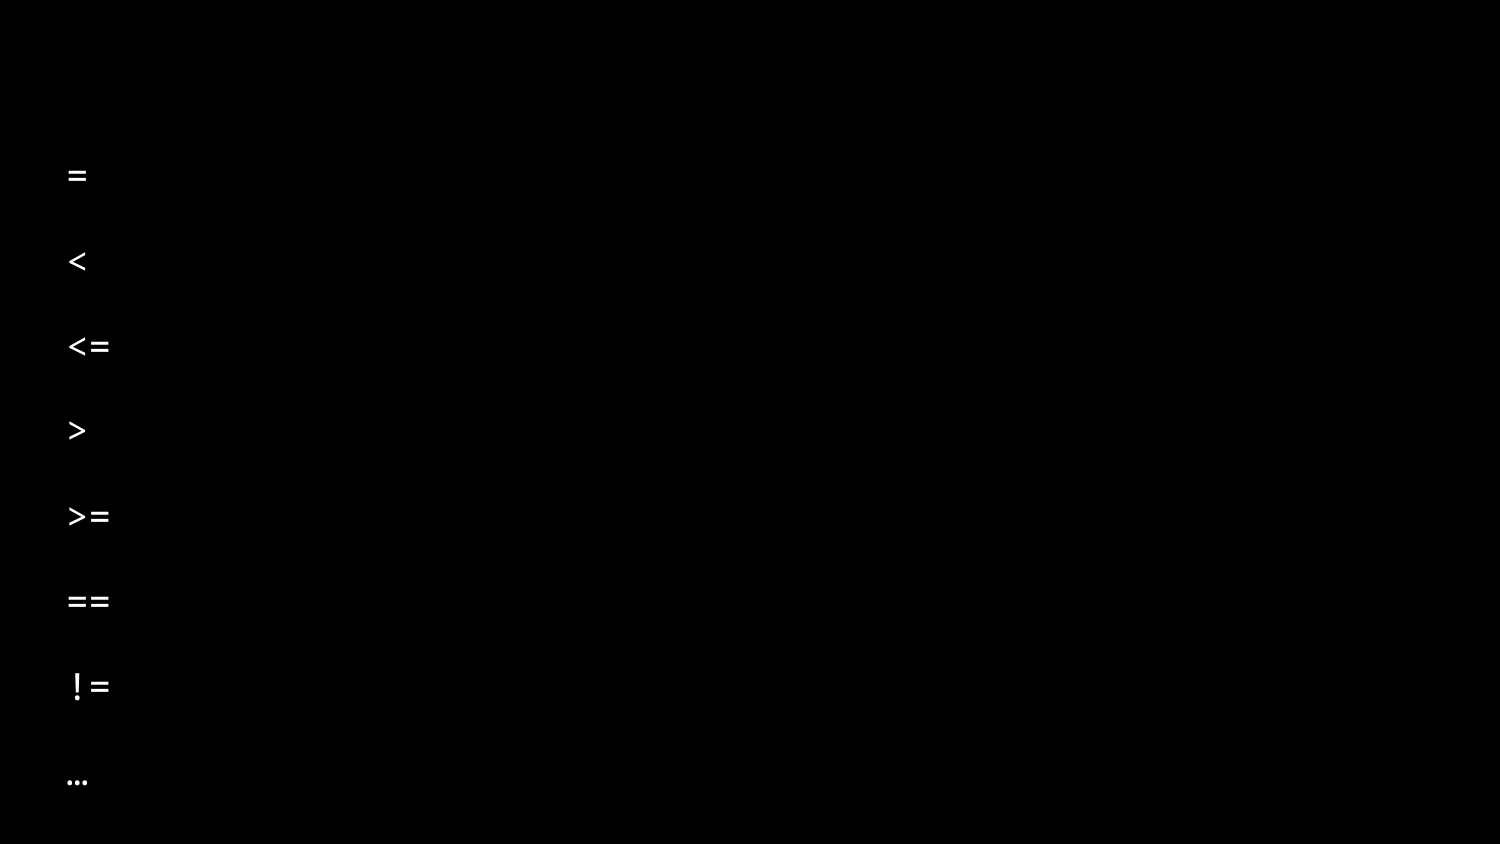

# =
<
<=
>
>=
==
!=
…